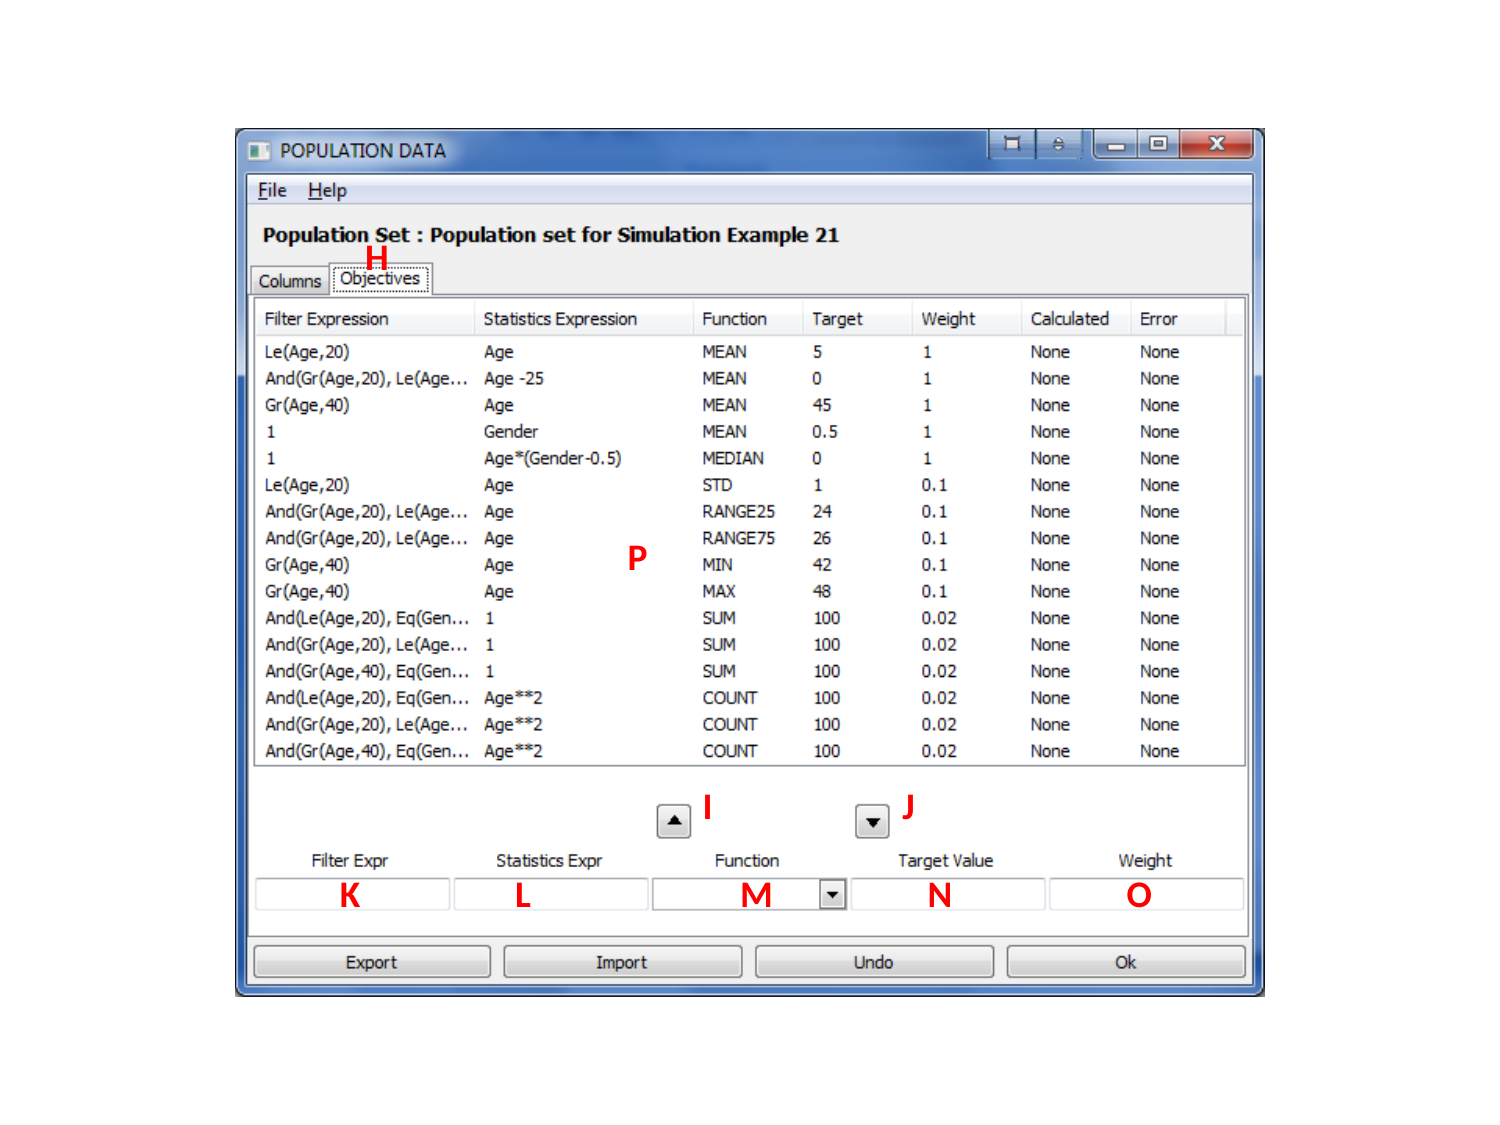

H
P
I
J
K
L
M
N
O